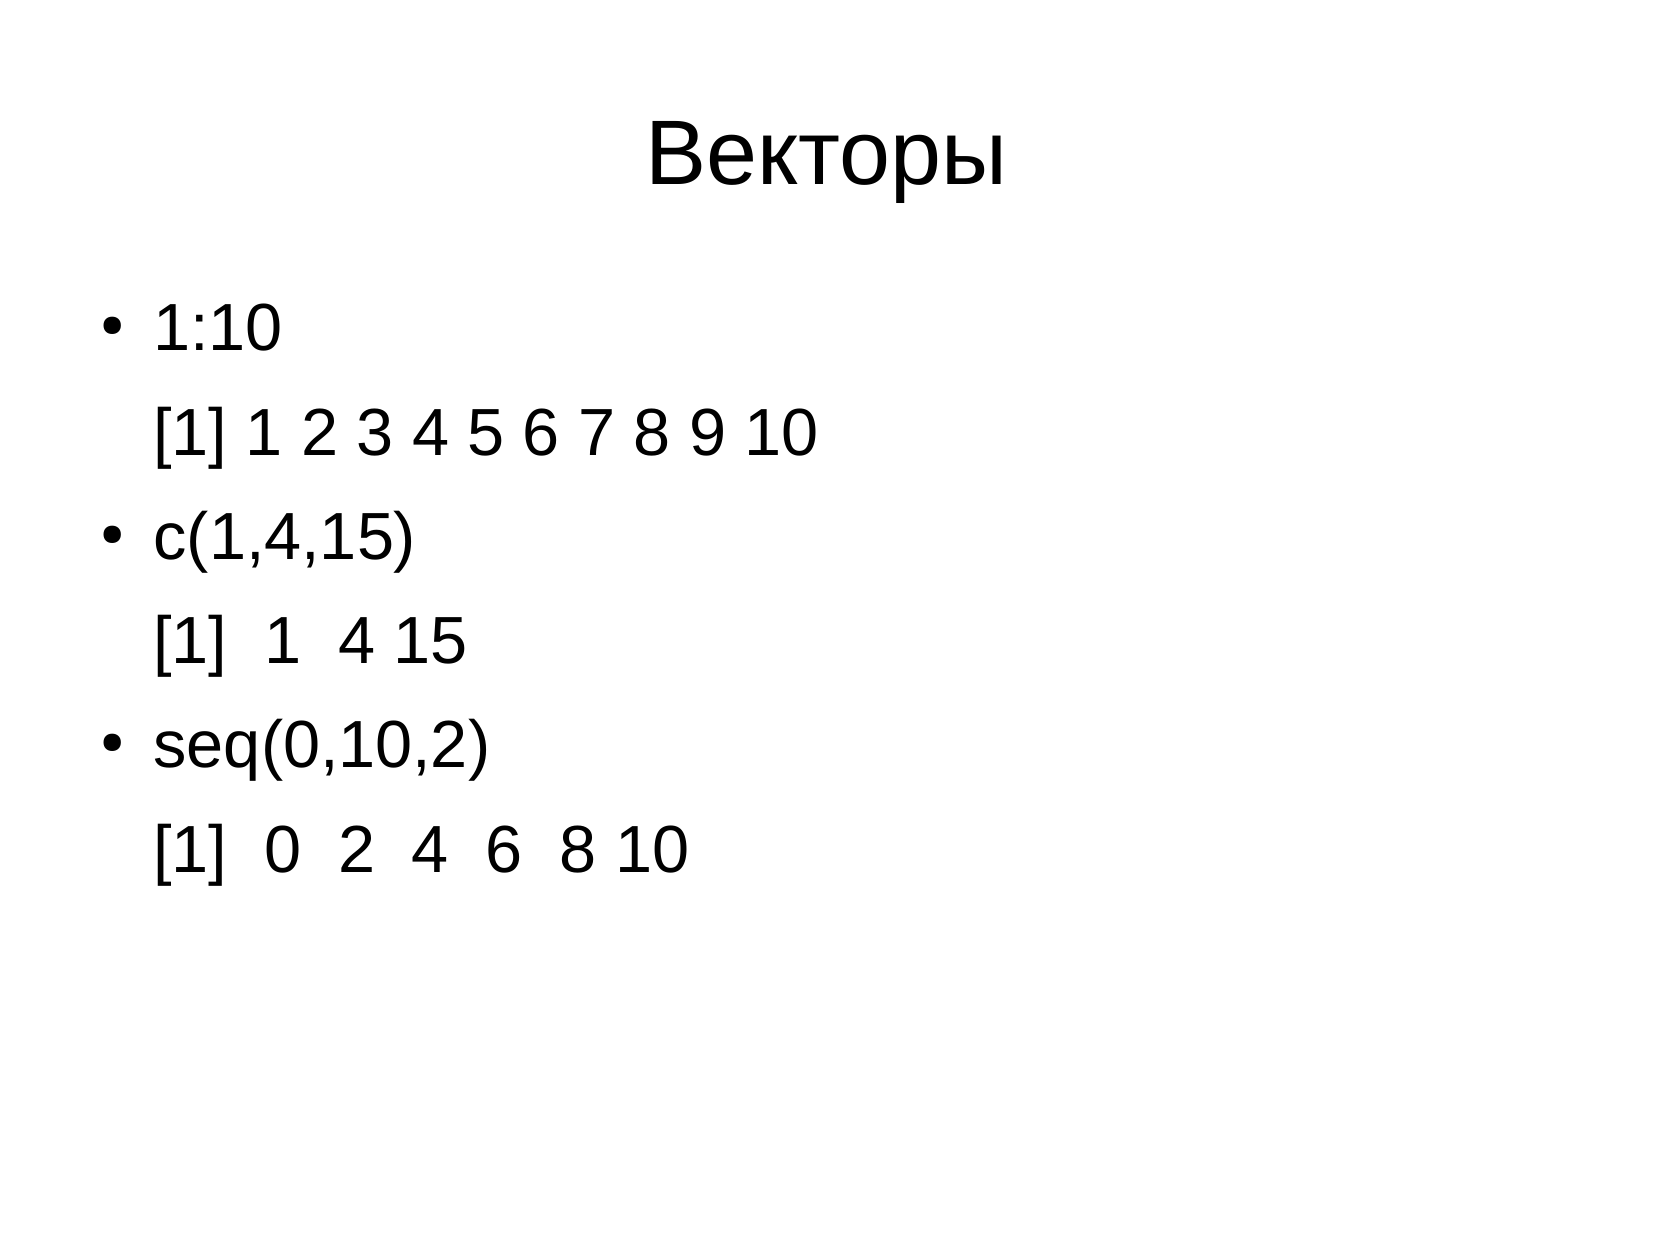

# Векторы
1:10
[1] 1 2 3 4 5 6 7 8 9 10
c(1,4,15)
[1] 1 4 15
seq(0,10,2)
[1] 0 2 4 6 8 10